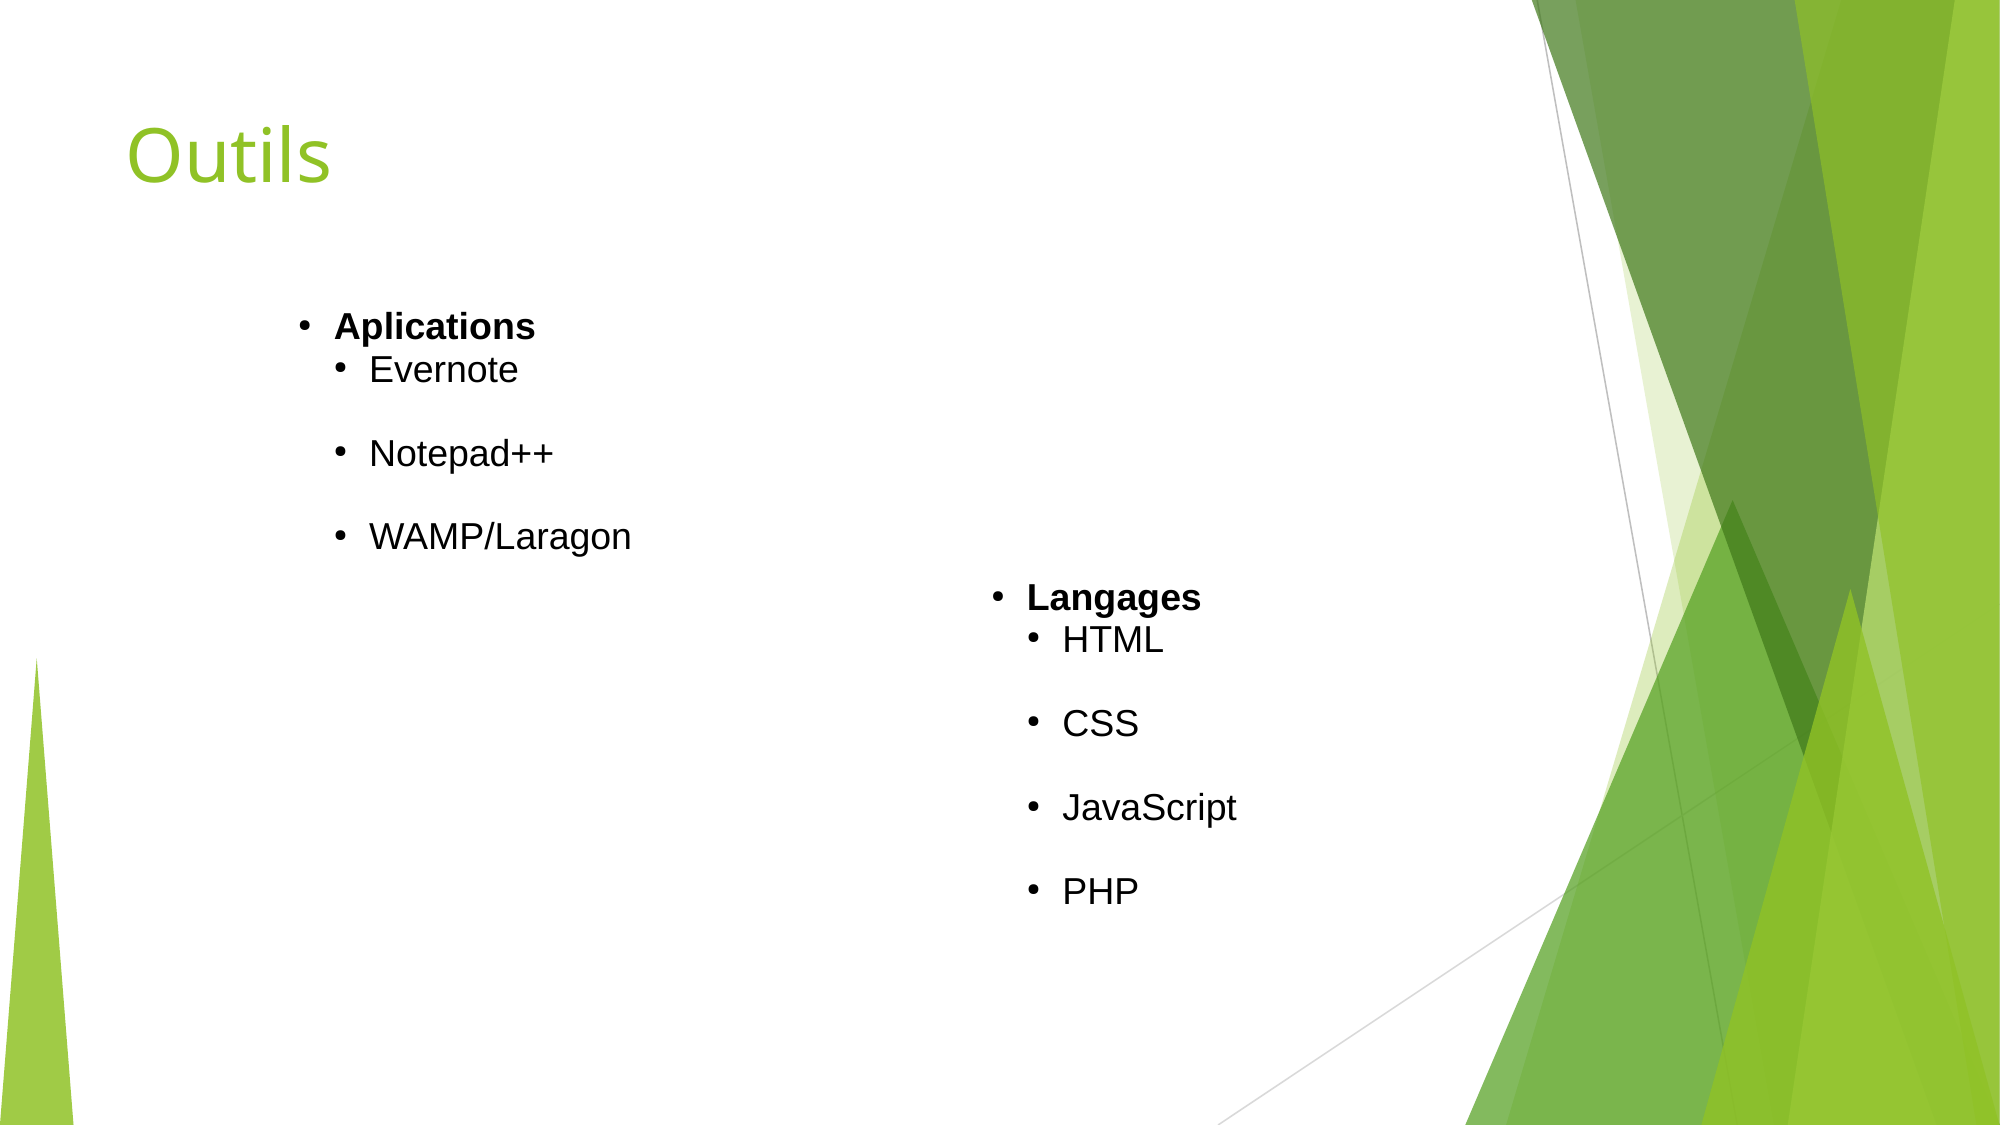

# Outils
Aplications
Evernote
Notepad++
WAMP/Laragon
Langages
HTML
CSS
JavaScript
PHP